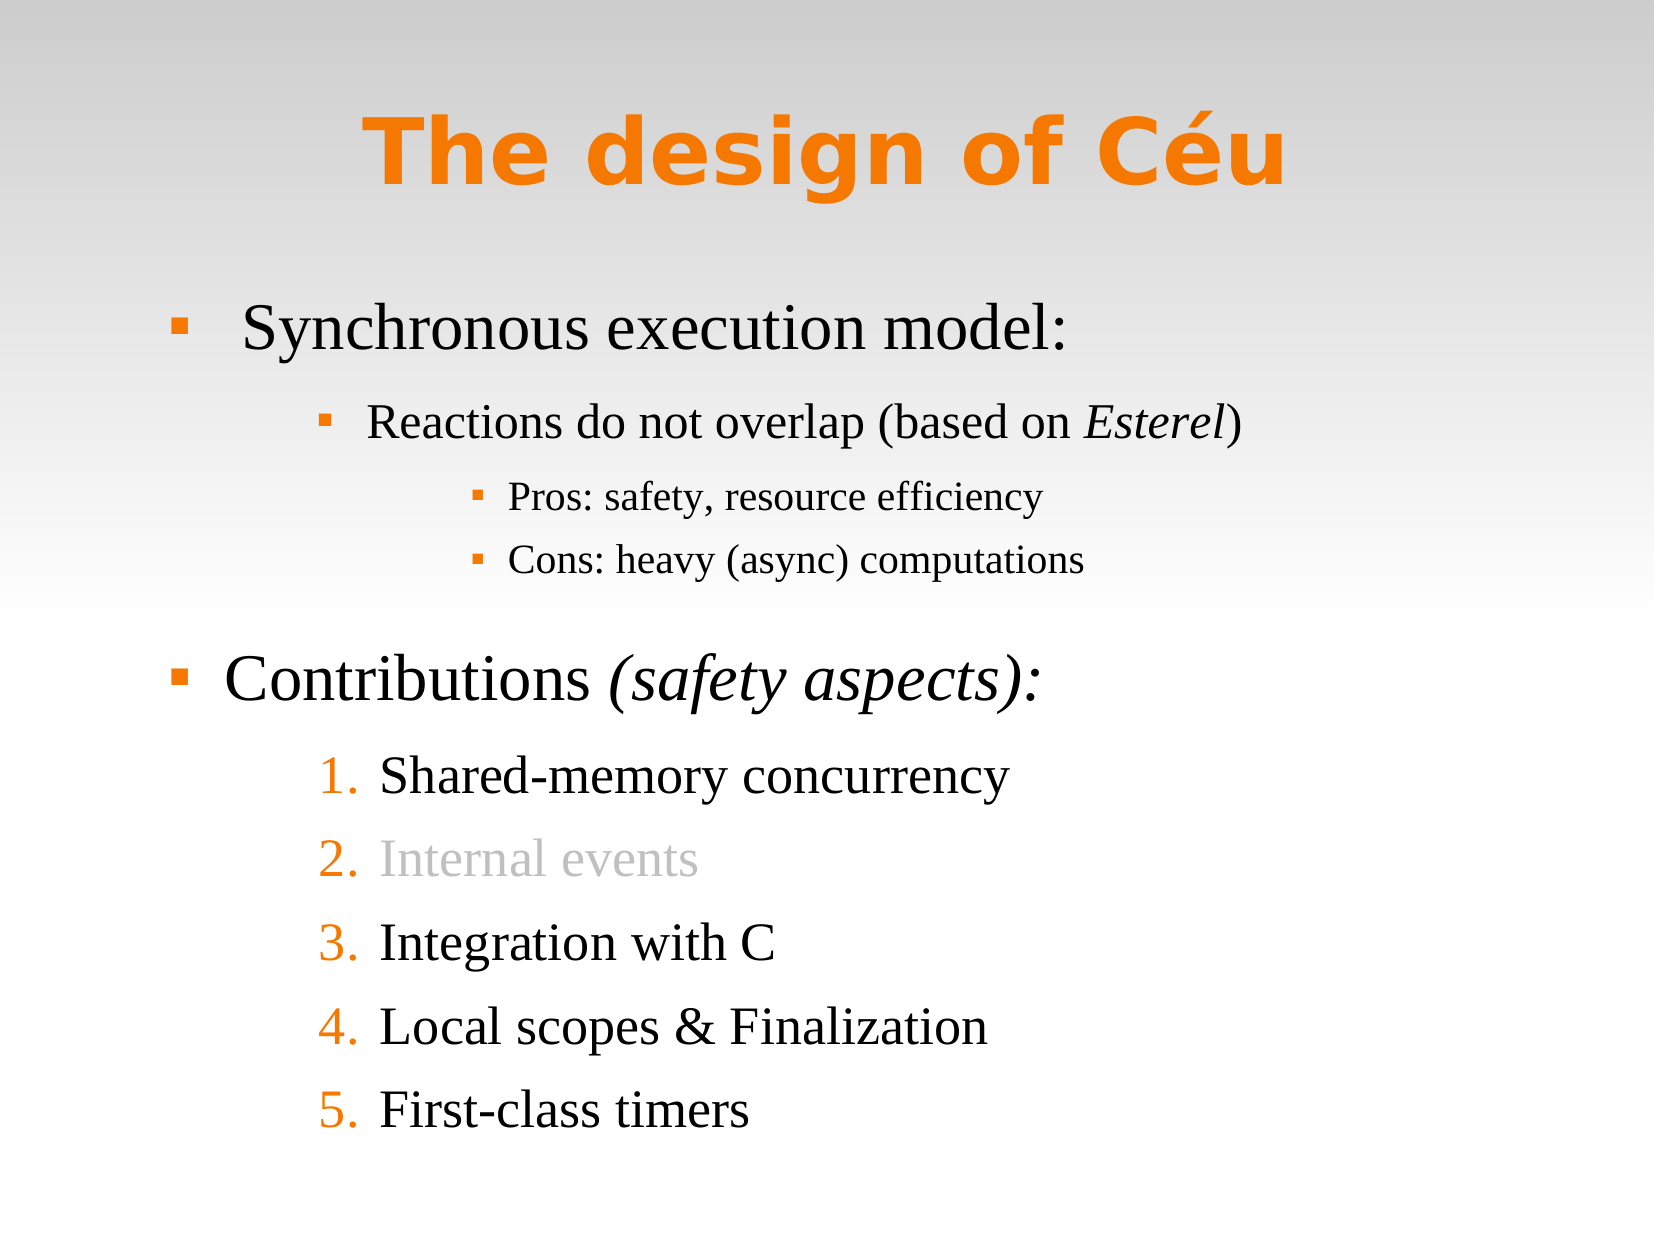

# The design of Céu
 Synchronous execution model:
Reactions do not overlap (based on Esterel)
Pros: safety, resource efficiency
Cons: heavy (async) computations
Contributions (safety aspects):
 Shared-memory concurrency
 Internal events
 Integration with C
 Local scopes & Finalization
 First-class timers